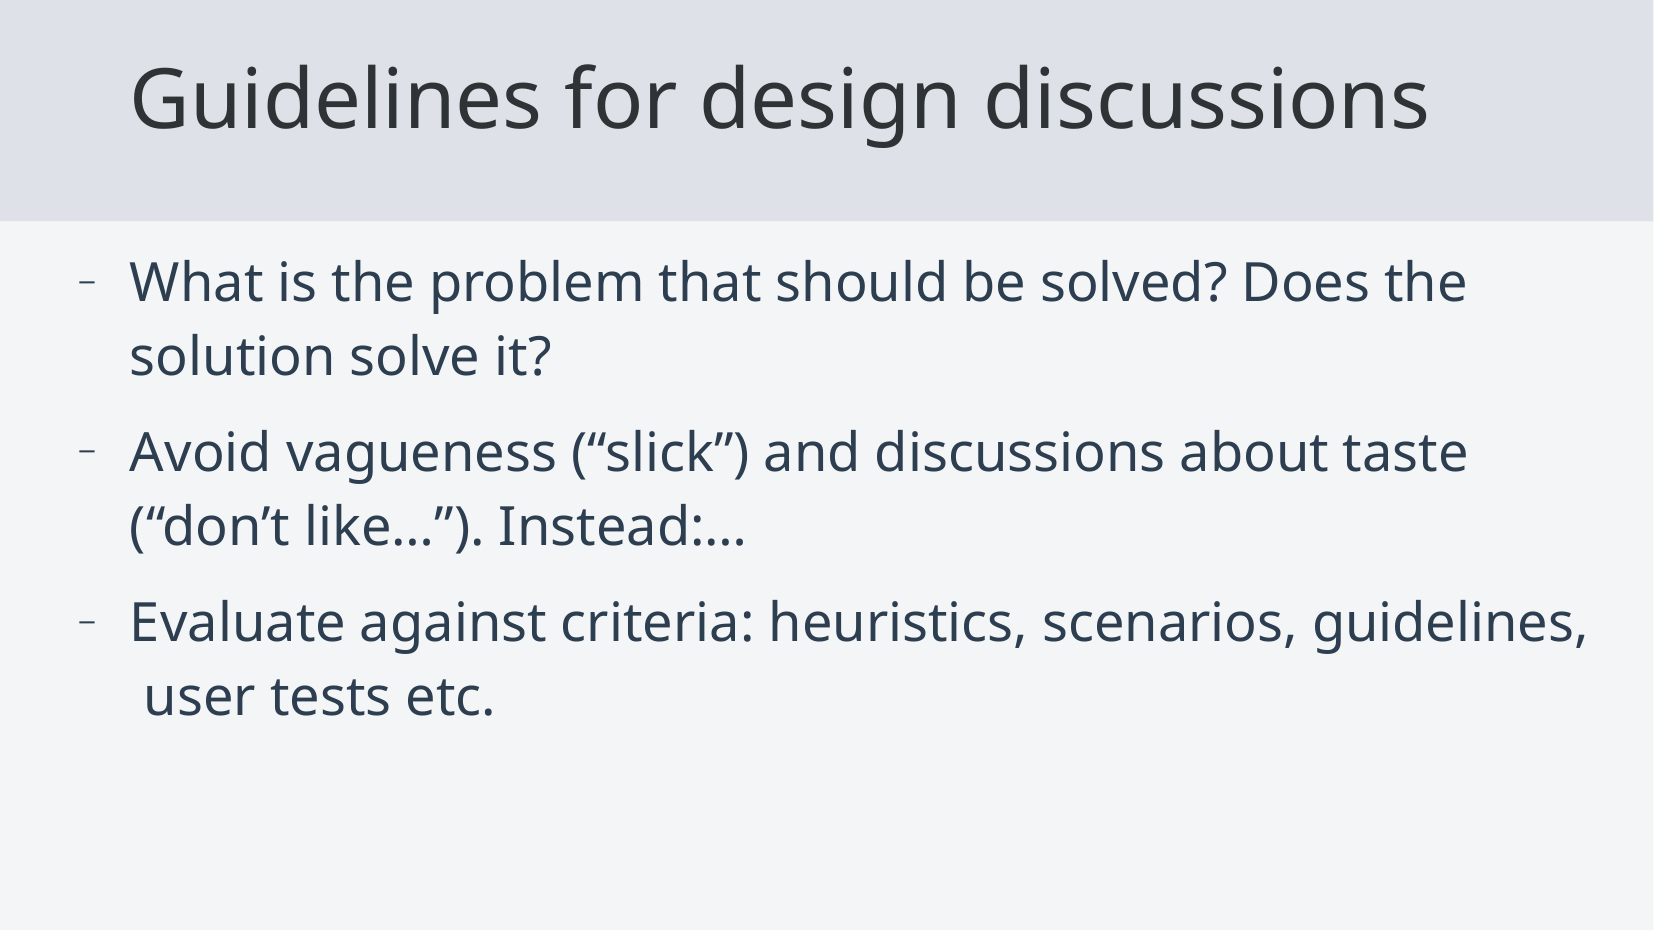

# Guidelines for design discussions
What is the problem that should be solved? Does the solution solve it?
Avoid vagueness (“slick”) and discussions about taste (“don’t like…”). Instead:…
Evaluate against criteria: heuristics, scenarios, guidelines, user tests etc.